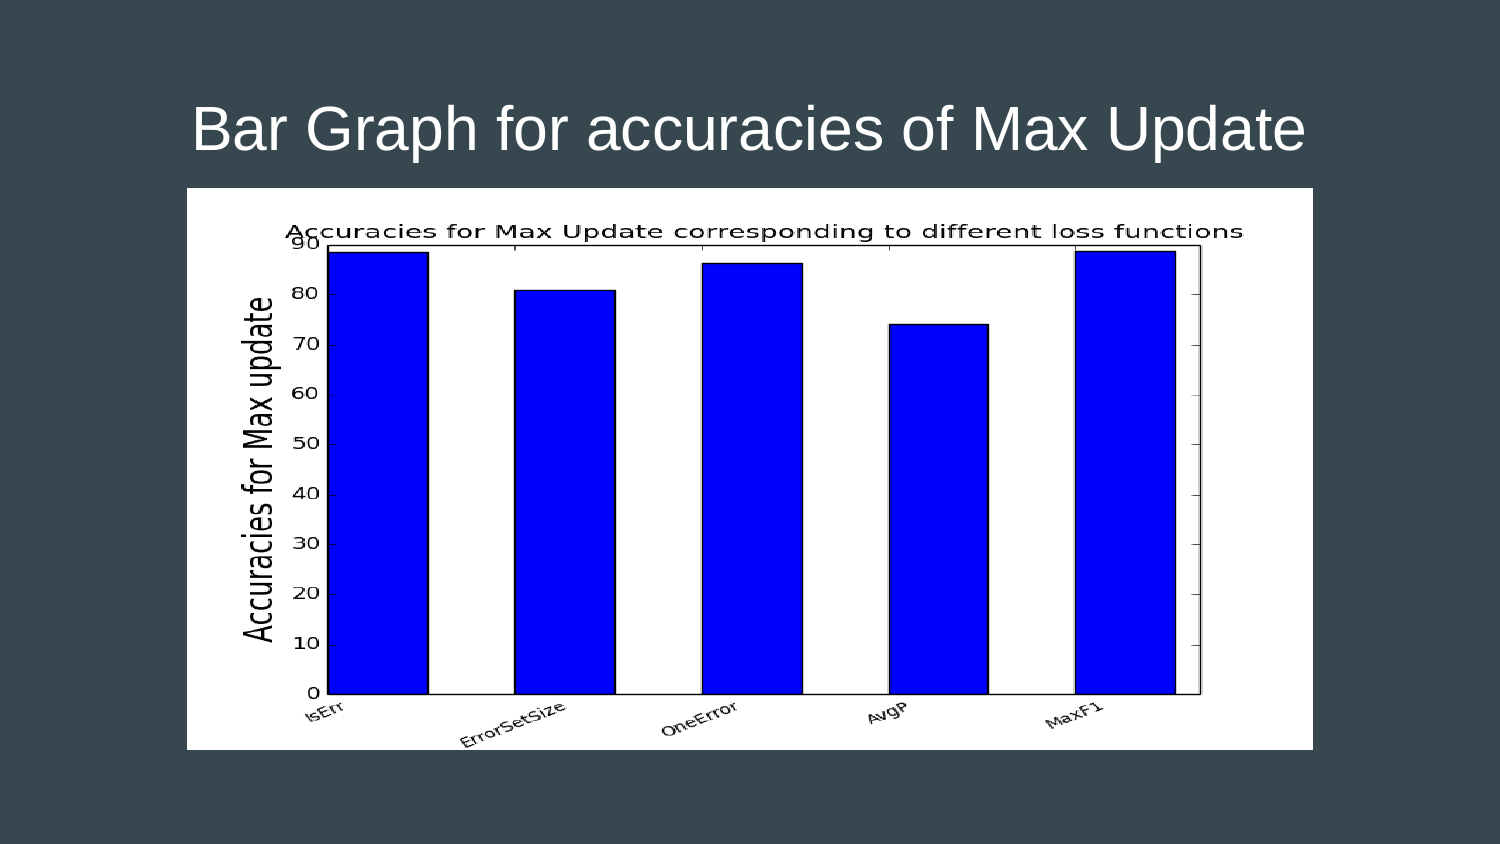

# Bar Graph for accuracies of Max Update